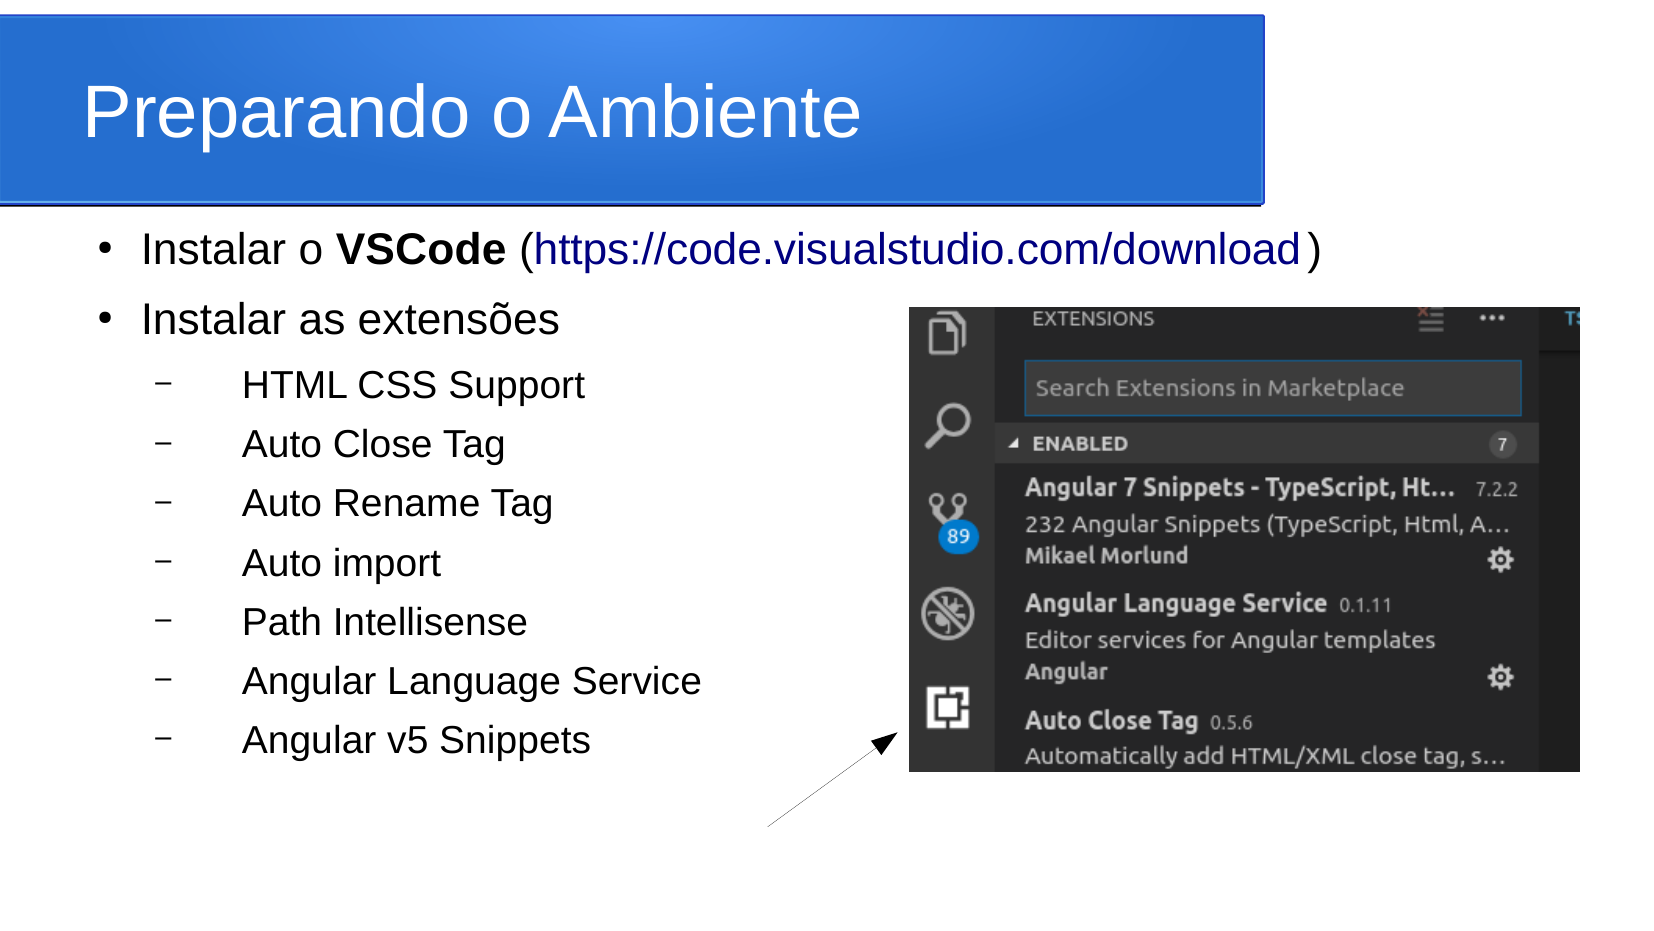

# Preparando o Ambiente
Instalar o VSCode (https://code.visualstudio.com/download)
Instalar as extensões
 HTML CSS Support
 Auto Close Tag
 Auto Rename Tag
 Auto import
 Path Intellisense
 Angular Language Service
 Angular v5 Snippets